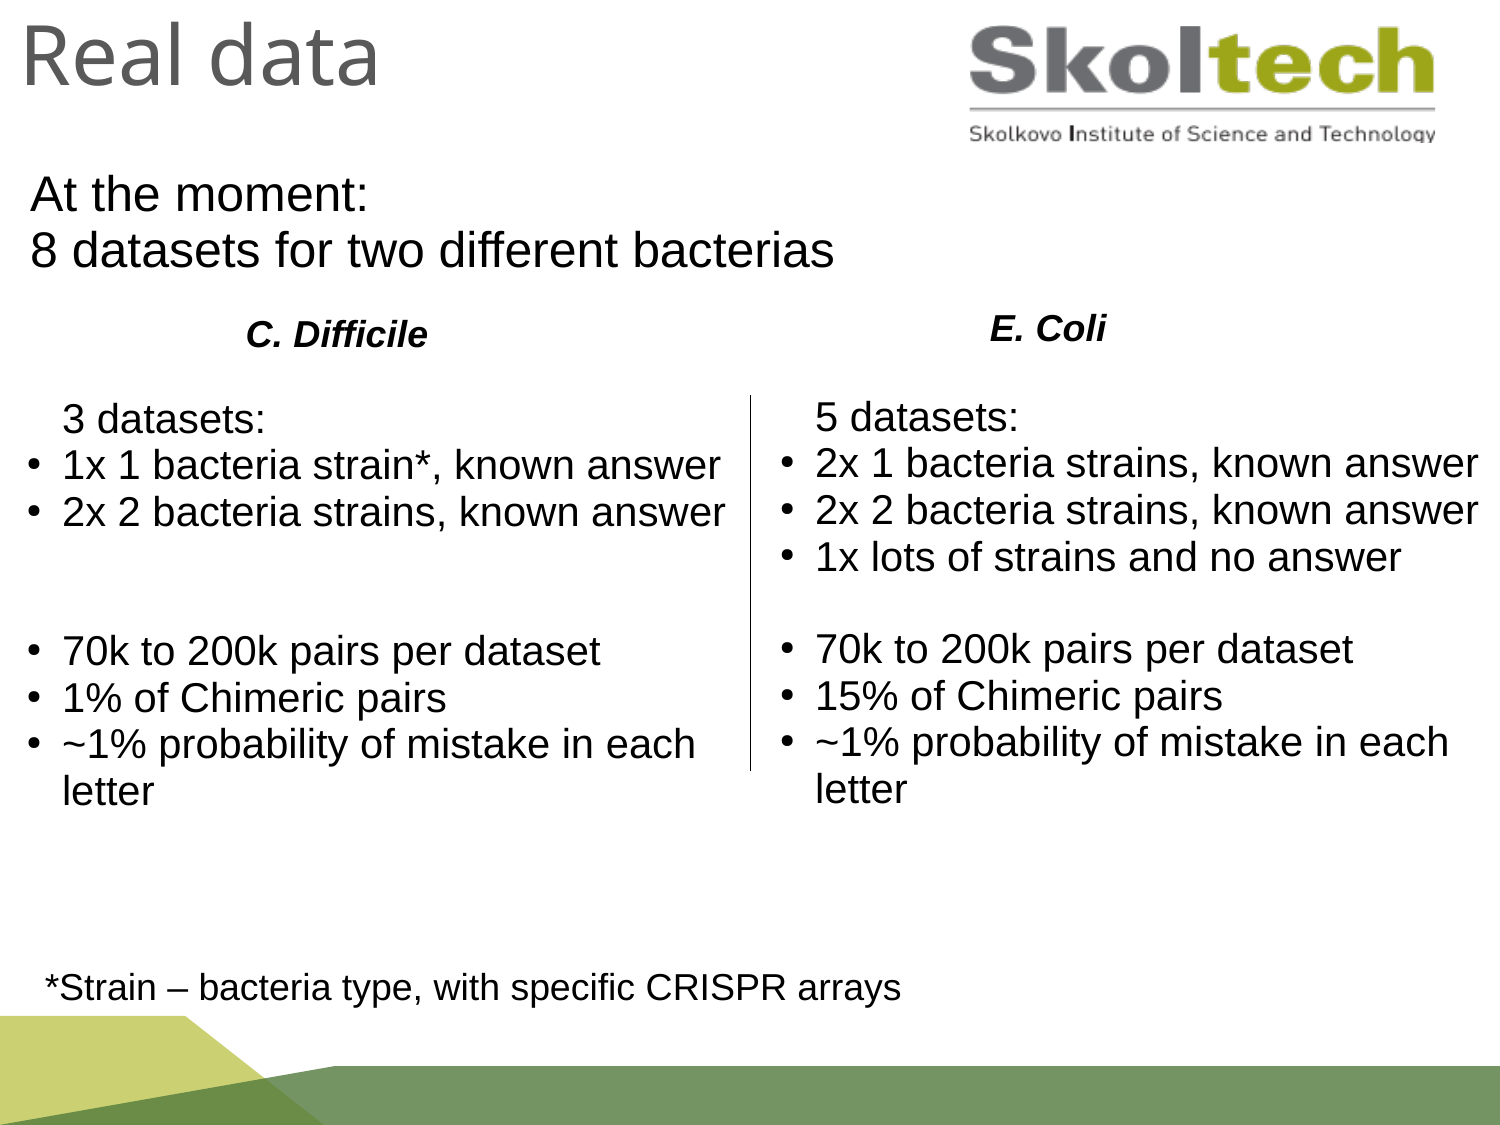

# Real data
At the moment:
8 datasets for two different bacterias
E. Coli
C. Difficile
5 datasets:
2x 1 bacteria strains, known answer
2x 2 bacteria strains, known answer
1x lots of strains and no answer
70k to 200k pairs per dataset
15% of Chimeric pairs
~1% probability of mistake in each letter
3 datasets:
1x 1 bacteria strain*, known answer
2x 2 bacteria strains, known answer
70k to 200k pairs per dataset
1% of Chimeric pairs
~1% probability of mistake in each letter
*Strain – bacteria type, with specific CRISPR arrays